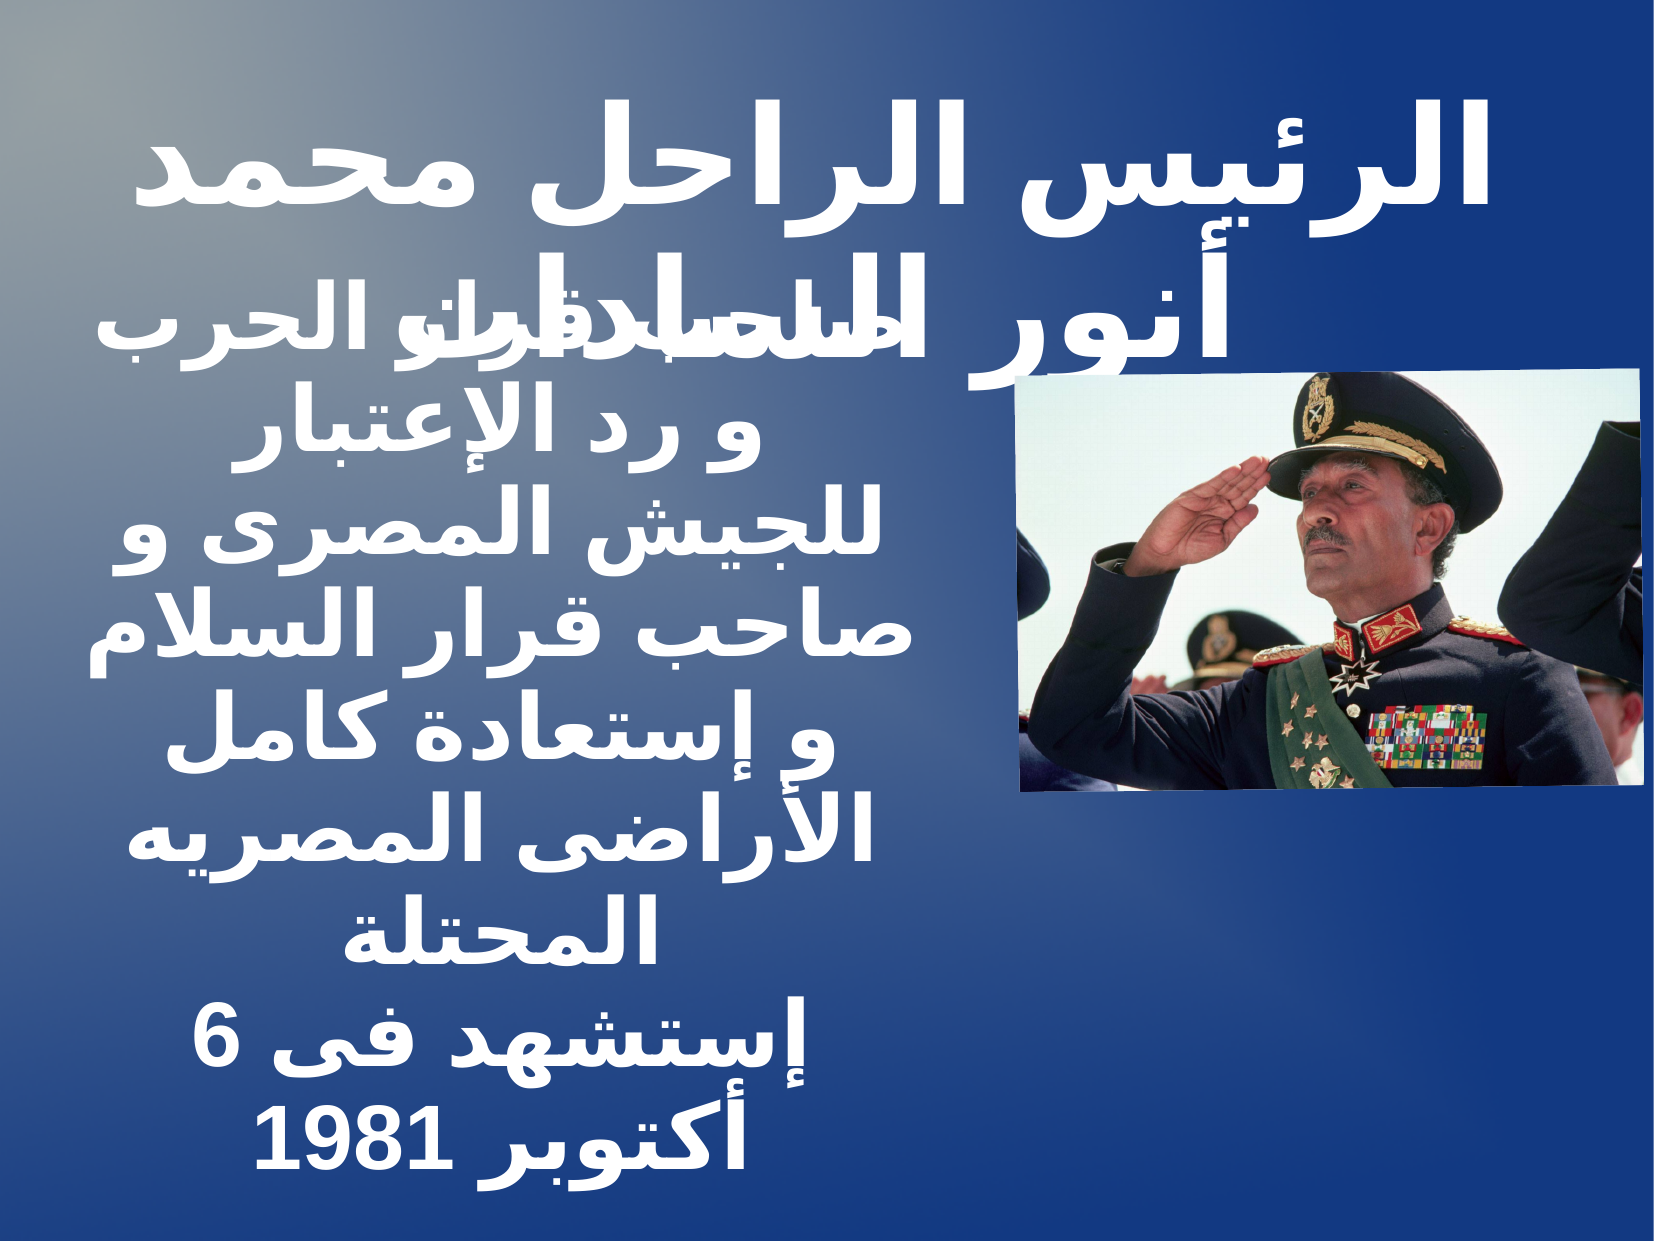

# الرئيس الراحل محمد أنور السادات
صاحب قرار الحرب و رد الإعتبار للجيش المصرى و صاحب قرار السلام و إستعادة كامل الأراضى المصريه المحتلة
إستشهد فى 6 أكتوبر 1981